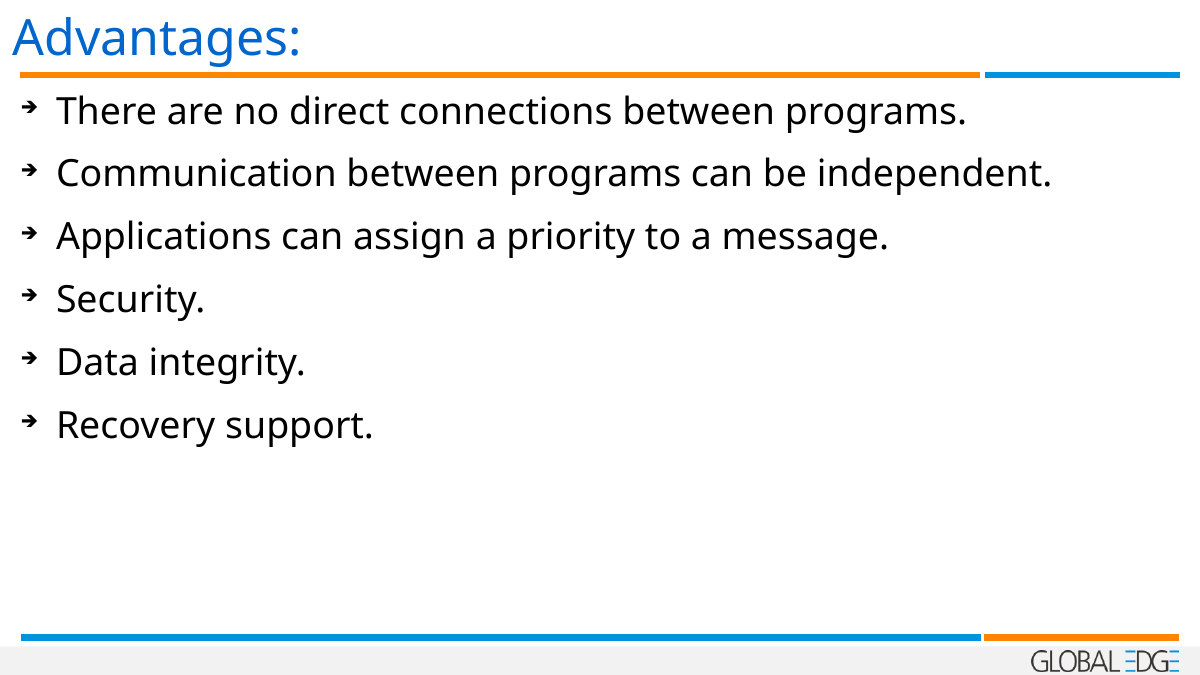

# Advantages:
There are no direct connections between programs.
Communication between programs can be independent.
Applications can assign a priority to a message.
Security.
Data integrity.
Recovery support.